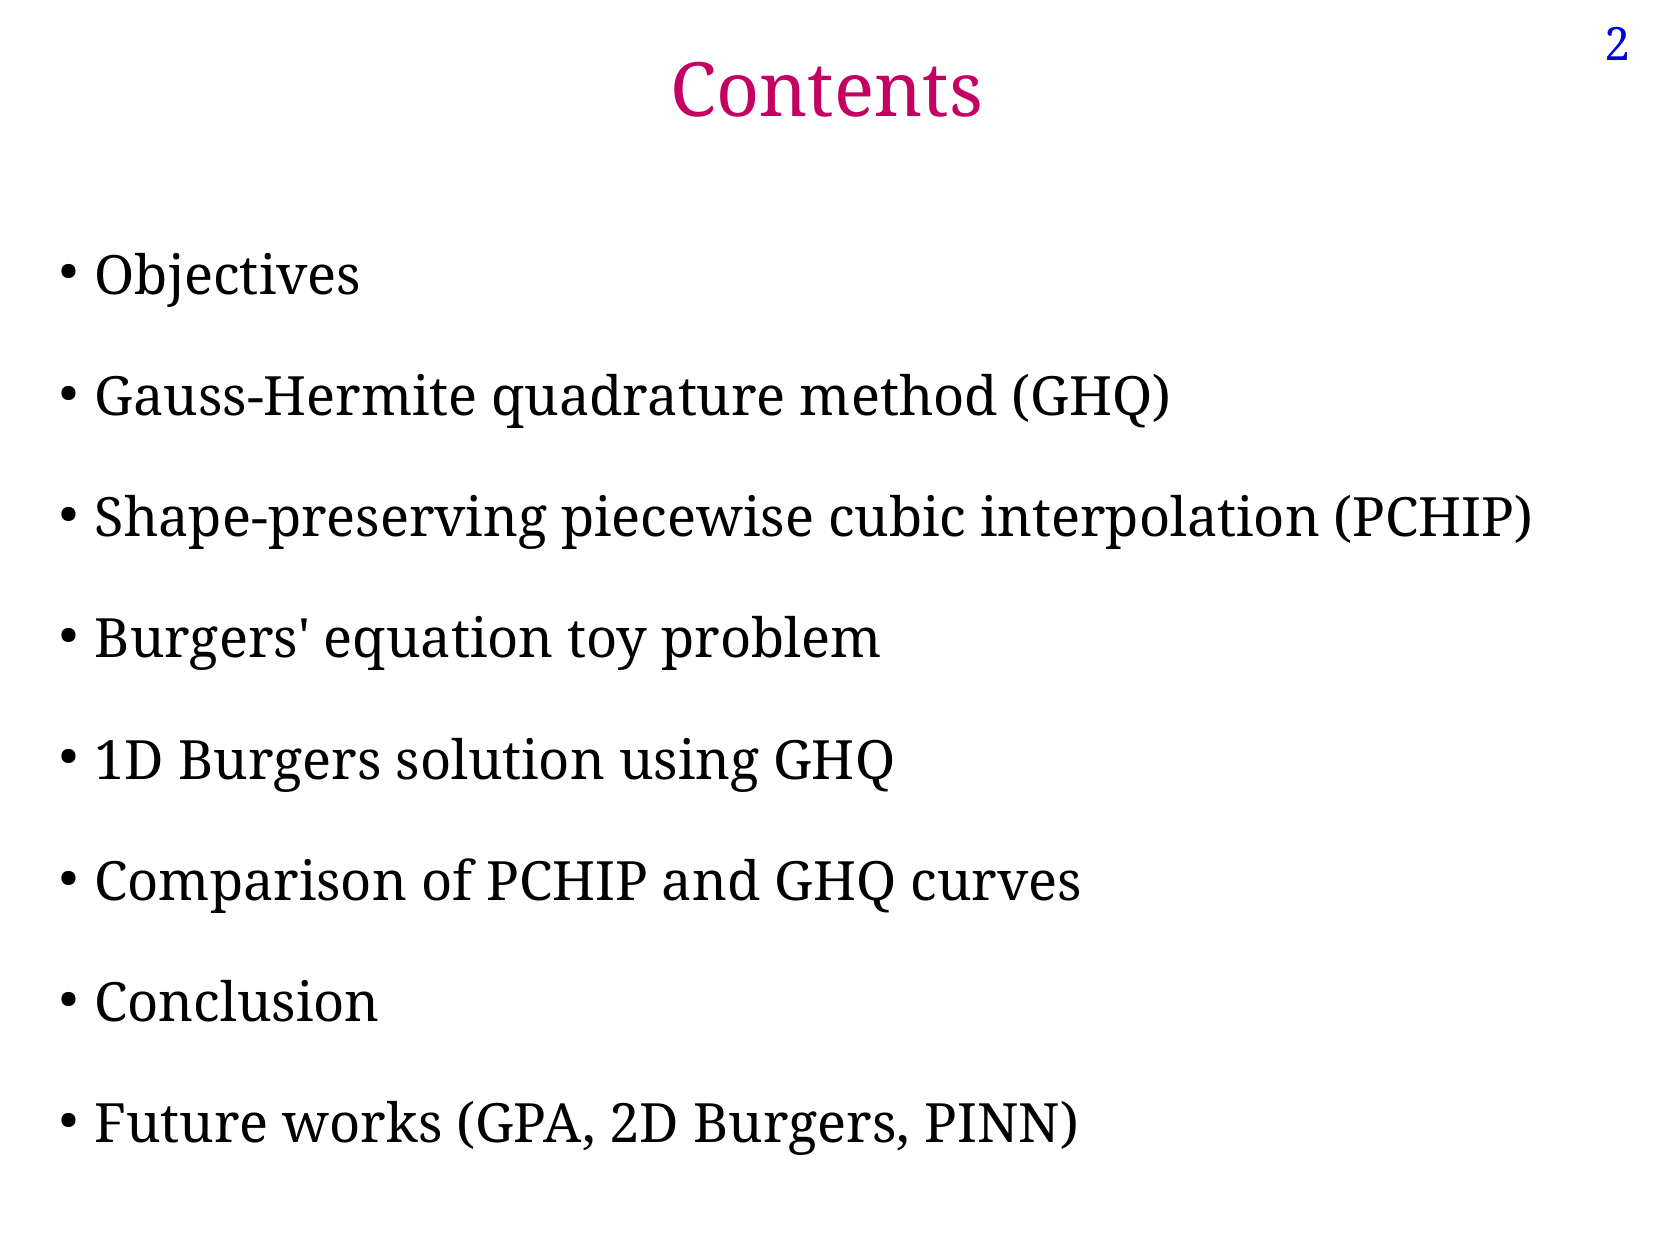

2
# Contents
Objectives
Gauss-Hermite quadrature method (GHQ)
Shape-preserving piecewise cubic interpolation (PCHIP)
Burgers' equation toy problem
1D Burgers solution using GHQ
Comparison of PCHIP and GHQ curves
Conclusion
Future works (GPA, 2D Burgers, PINN)